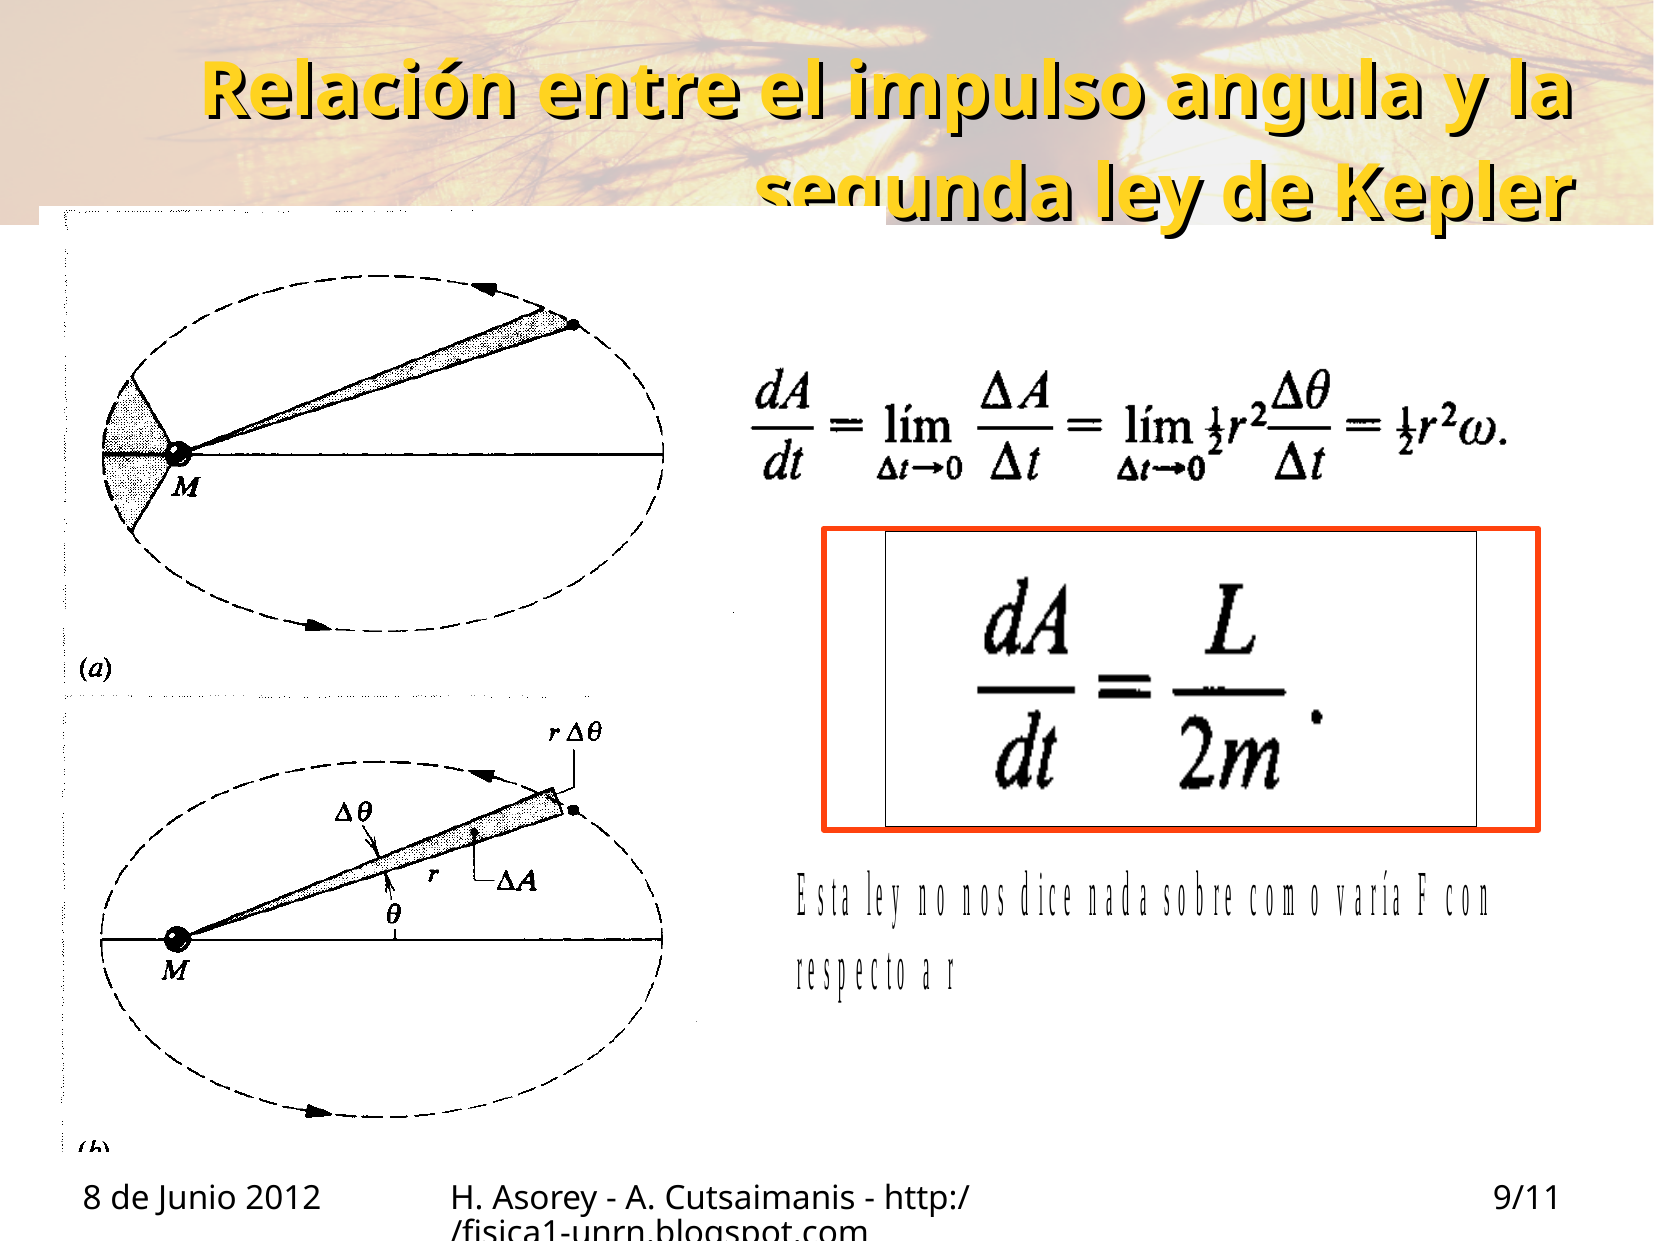

# Relación entre el impulso angula y la segunda ley de Kepler
8 de Junio 2012
H. Asorey - A. Cutsaimanis - http://fisica1-unrn.blogspot.com
9